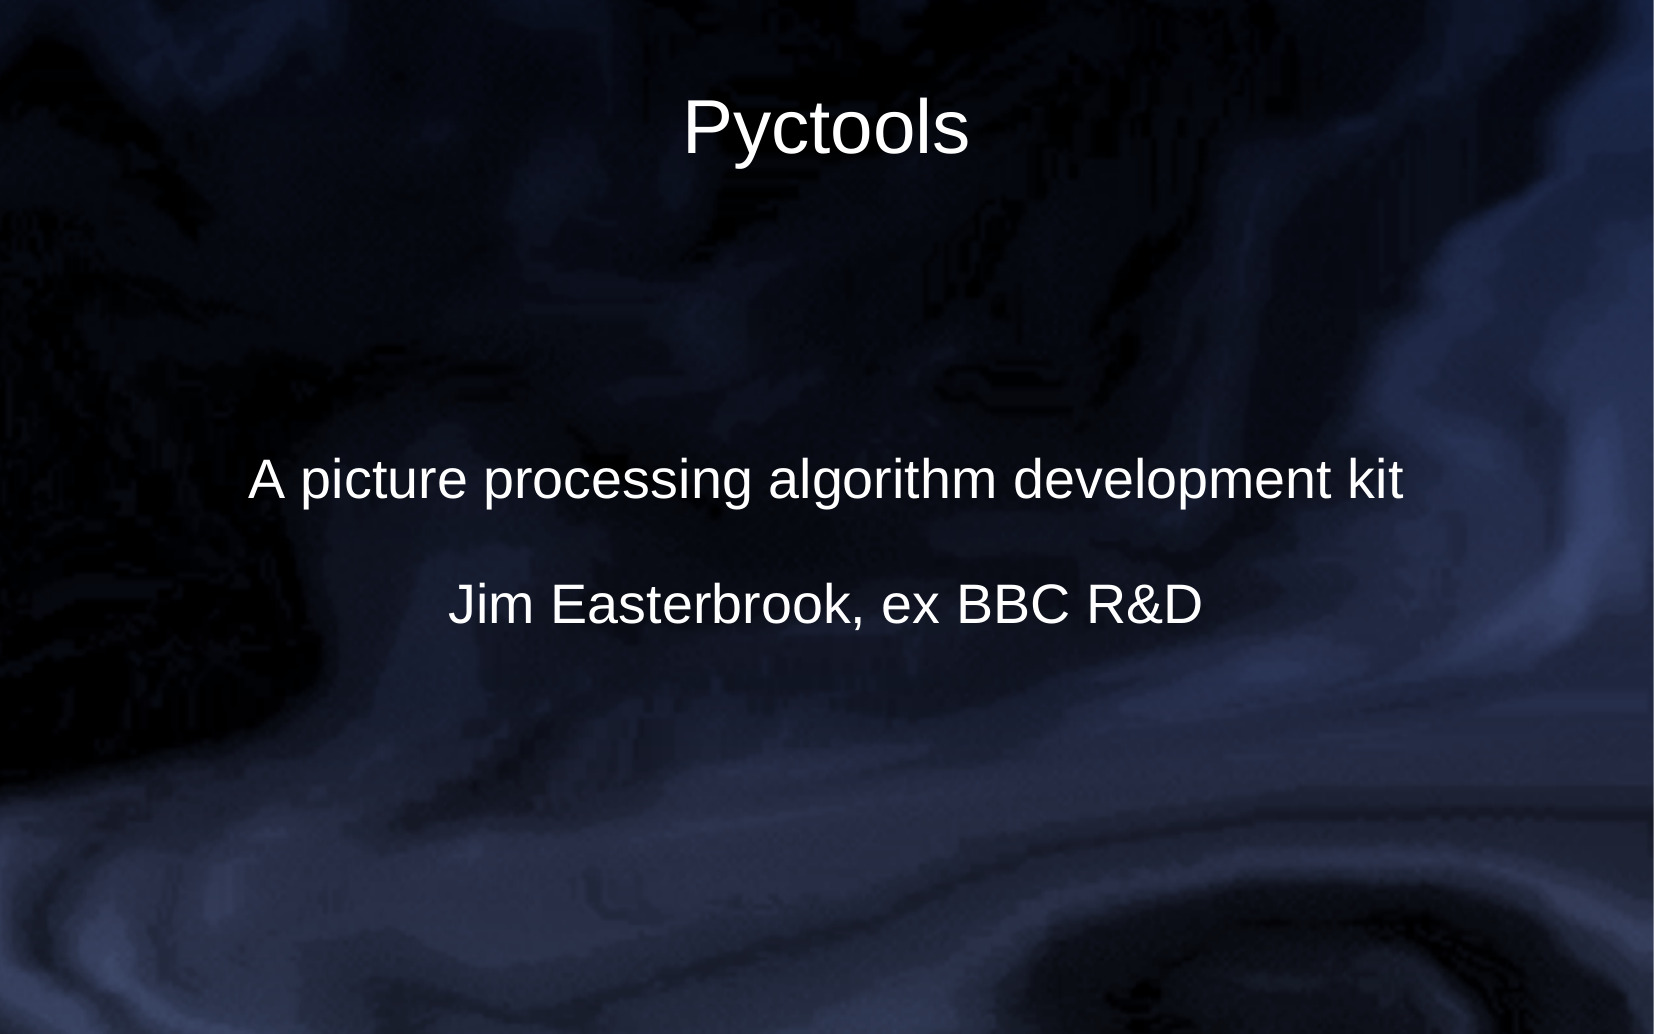

# Pyctools
A picture processing algorithm development kit
Jim Easterbrook, ex BBC R&D